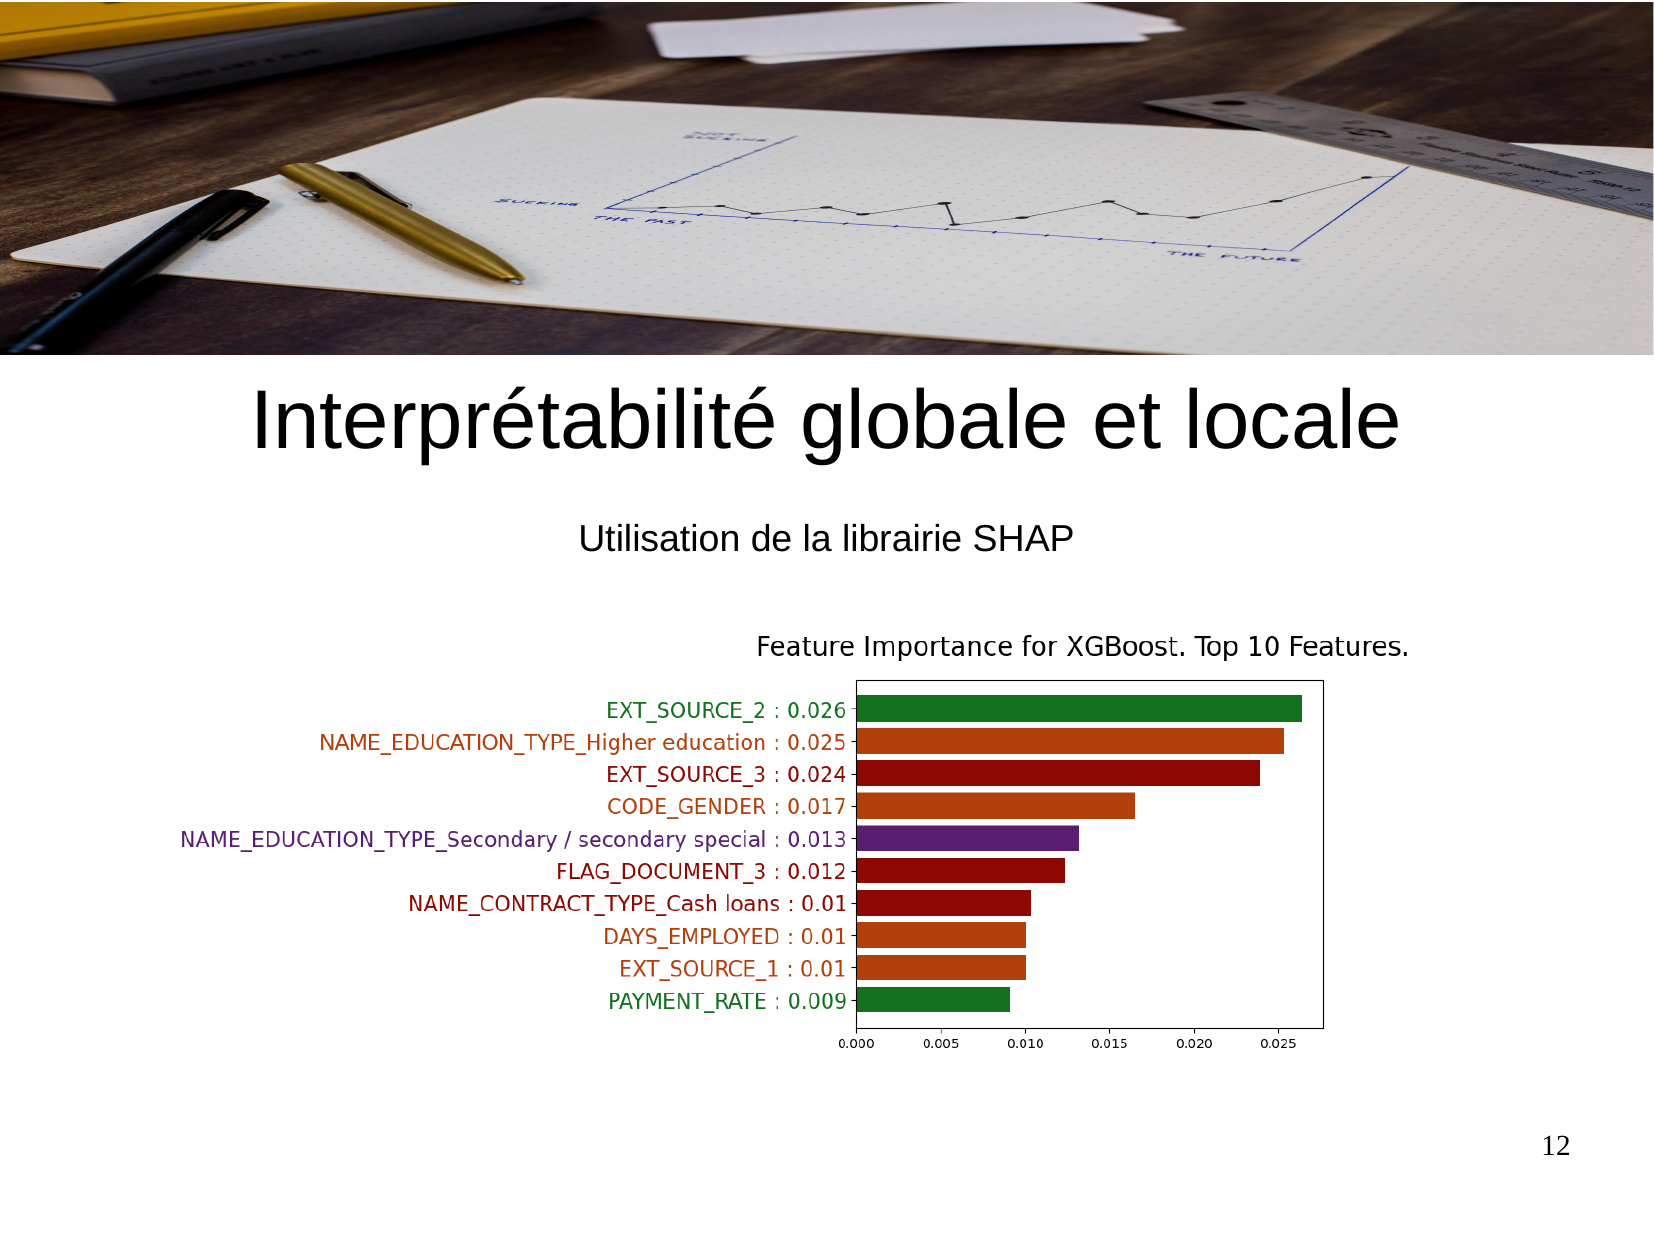

Interprétabilité globale et locale
Utilisation de la librairie SHAP
12